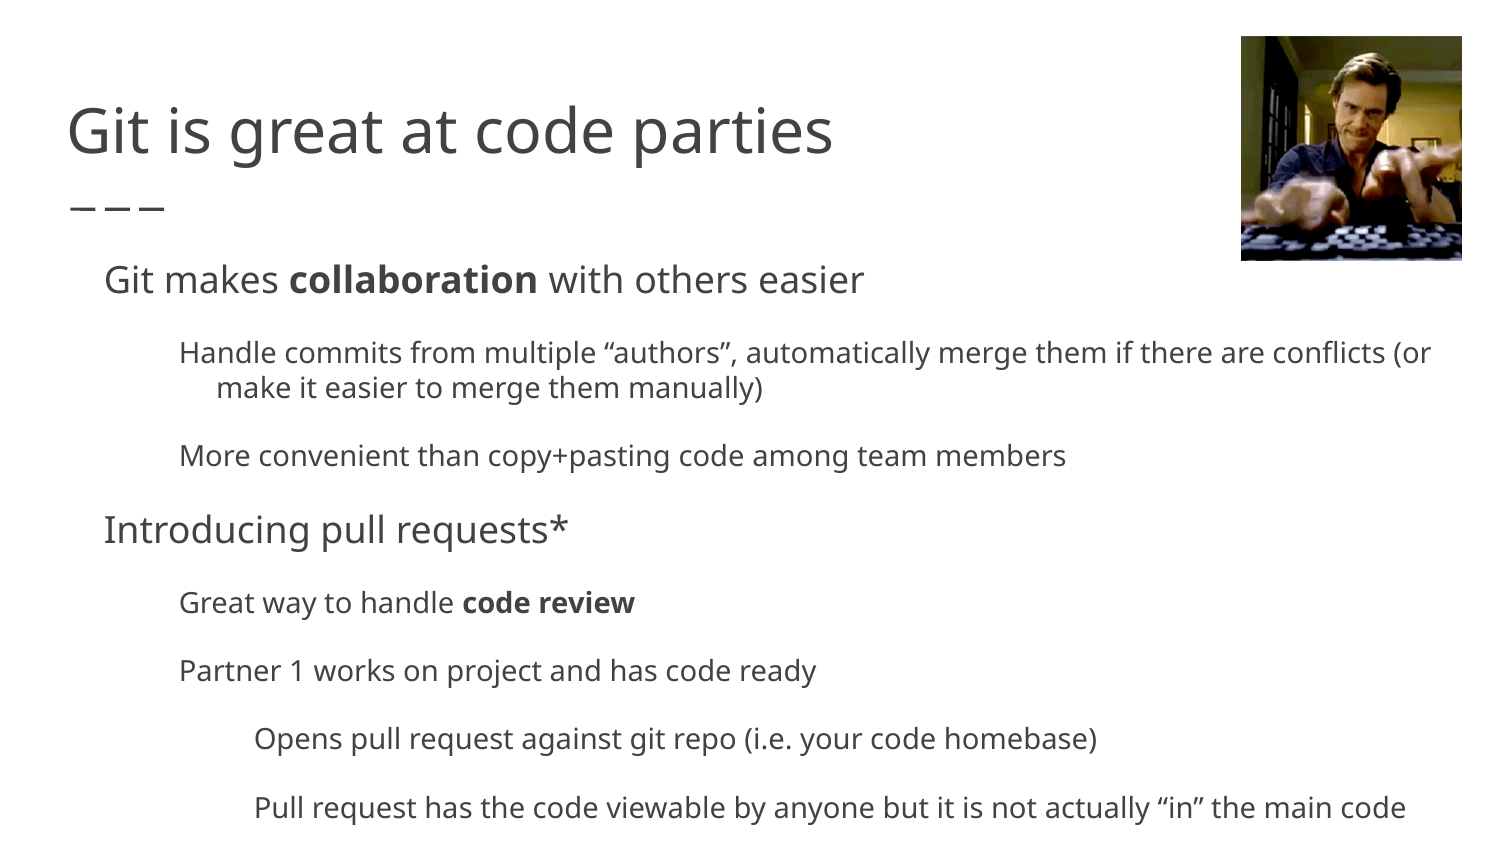

# Git is great at code parties
Git makes collaboration with others easier
Handle commits from multiple “authors”, automatically merge them if there are conflicts (or make it easier to merge them manually)
More convenient than copy+pasting code among team members
Introducing pull requests*
Great way to handle code review
Partner 1 works on project and has code ready
Opens pull request against git repo (i.e. your code homebase)
Pull request has the code viewable by anyone but it is not actually “in” the main code
Once teammates review and look over it, they can accept and merge, or reject the pull request